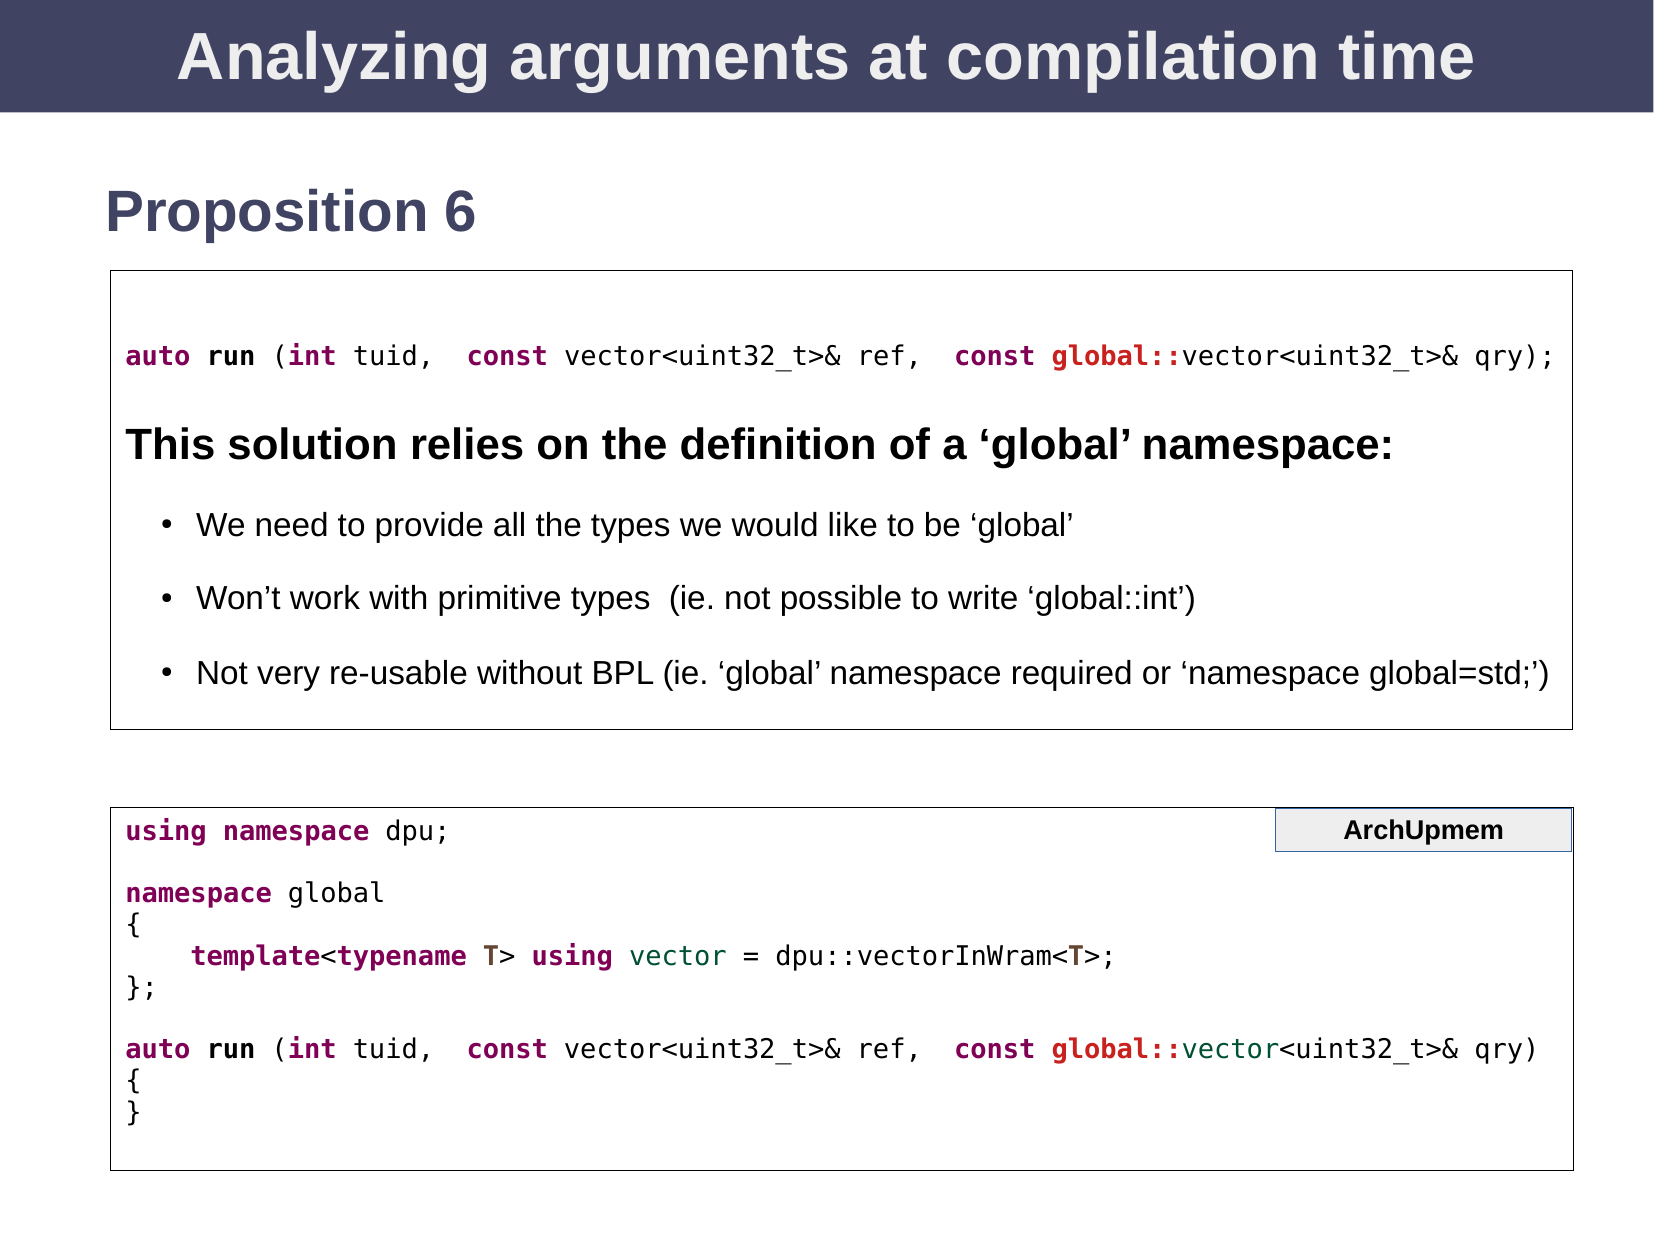

Analyzing arguments at compilation time
Proposition 6
auto run (int tuid, const vector<uint32_t>& ref, const global::vector<uint32_t>& qry);
This solution relies on the definition of a ‘global’ namespace:
We need to provide all the types we would like to be ‘global’
Won’t work with primitive types (ie. not possible to write ‘global::int’)
Not very re-usable without BPL (ie. ‘global’ namespace required or ‘namespace global=std;’)
using namespace dpu;
namespace global
{
 template<typename T> using vector = dpu::vectorInWram<T>;
};
auto run (int tuid, const vector<uint32_t>& ref, const global::vector<uint32_t>& qry)
{
}
ArchUpmem